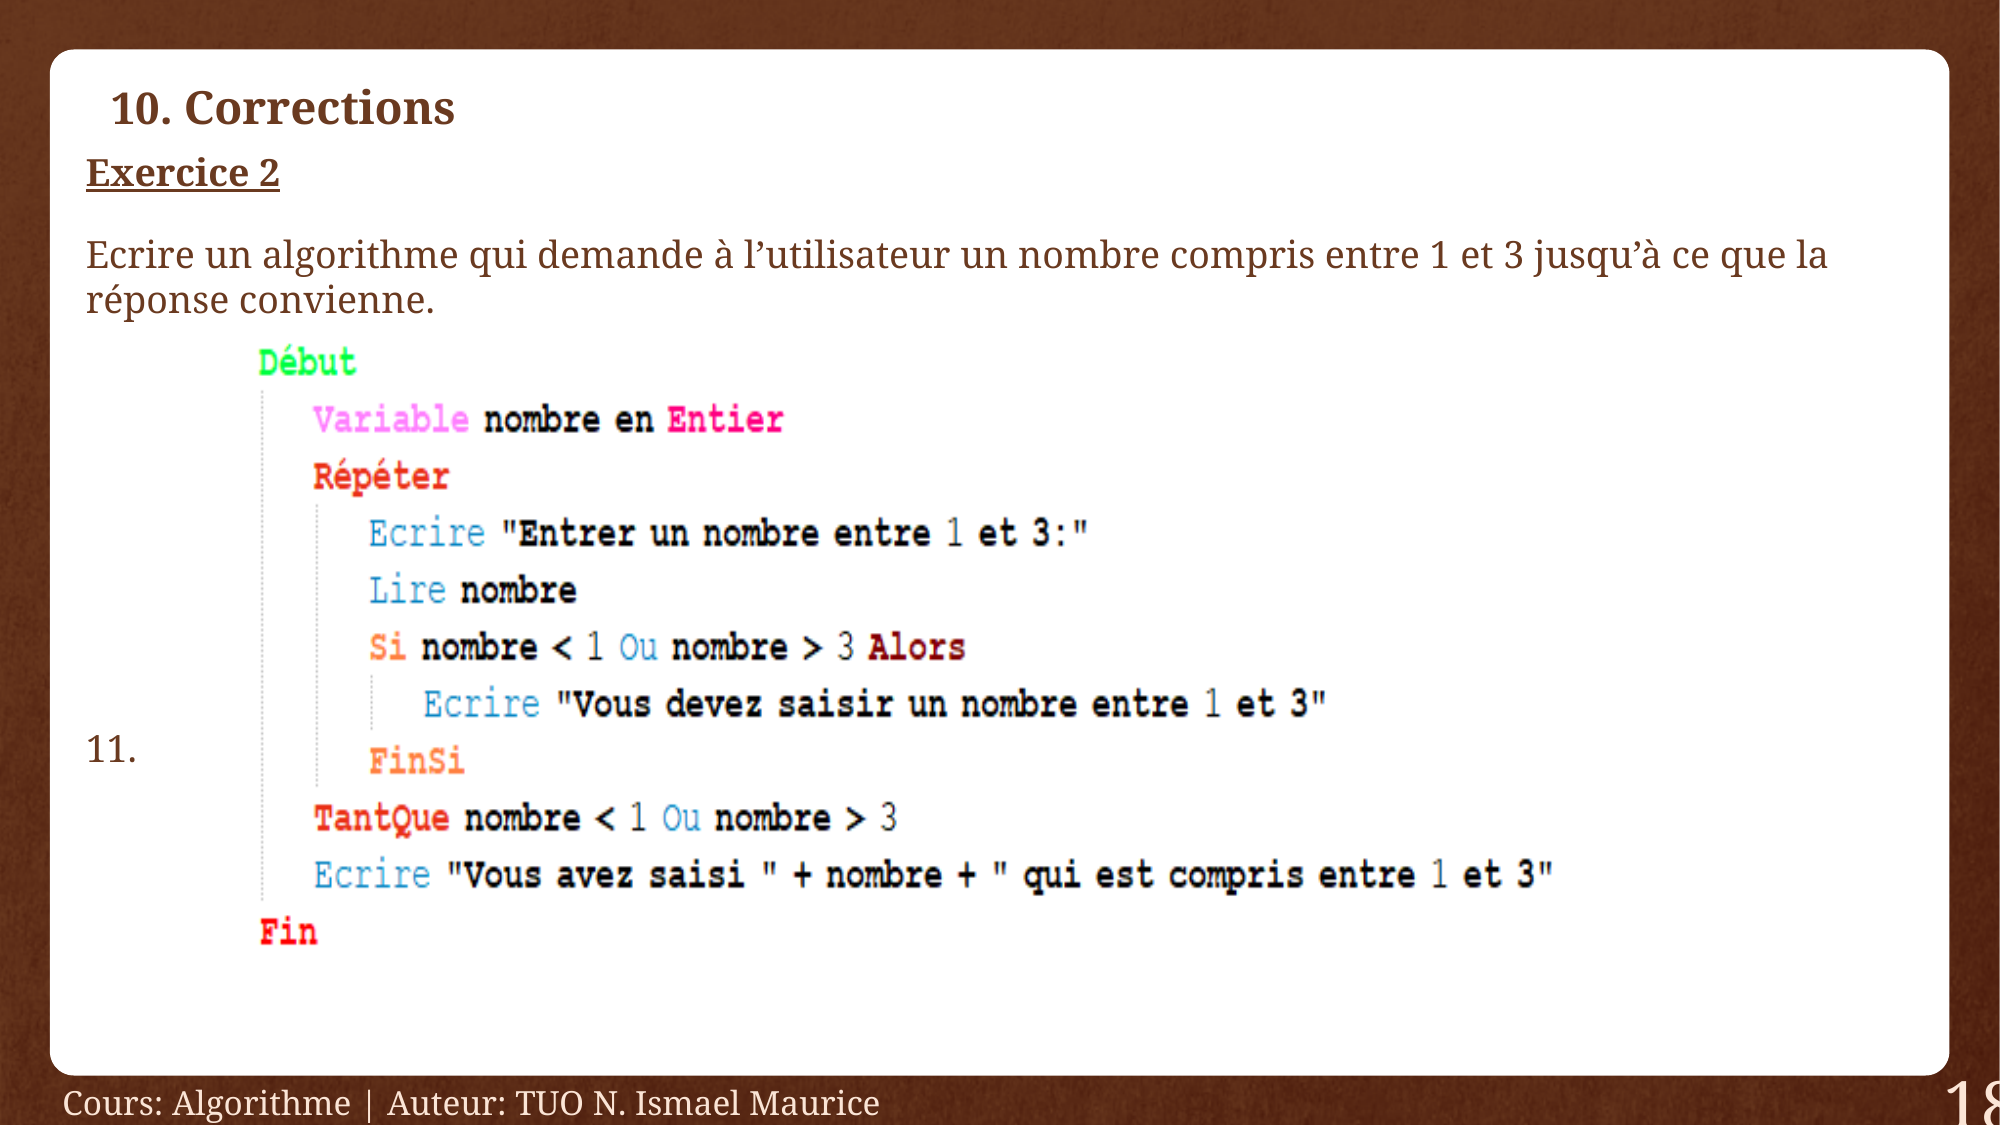

10. Corrections
# Exercice 2
Ecrire un algorithme qui demande à l’utilisateur un nombre compris entre 1 et 3 jusqu’à ce que la réponse convienne.
Cours: Algorithme | Auteur: TUO N. Ismael Maurice